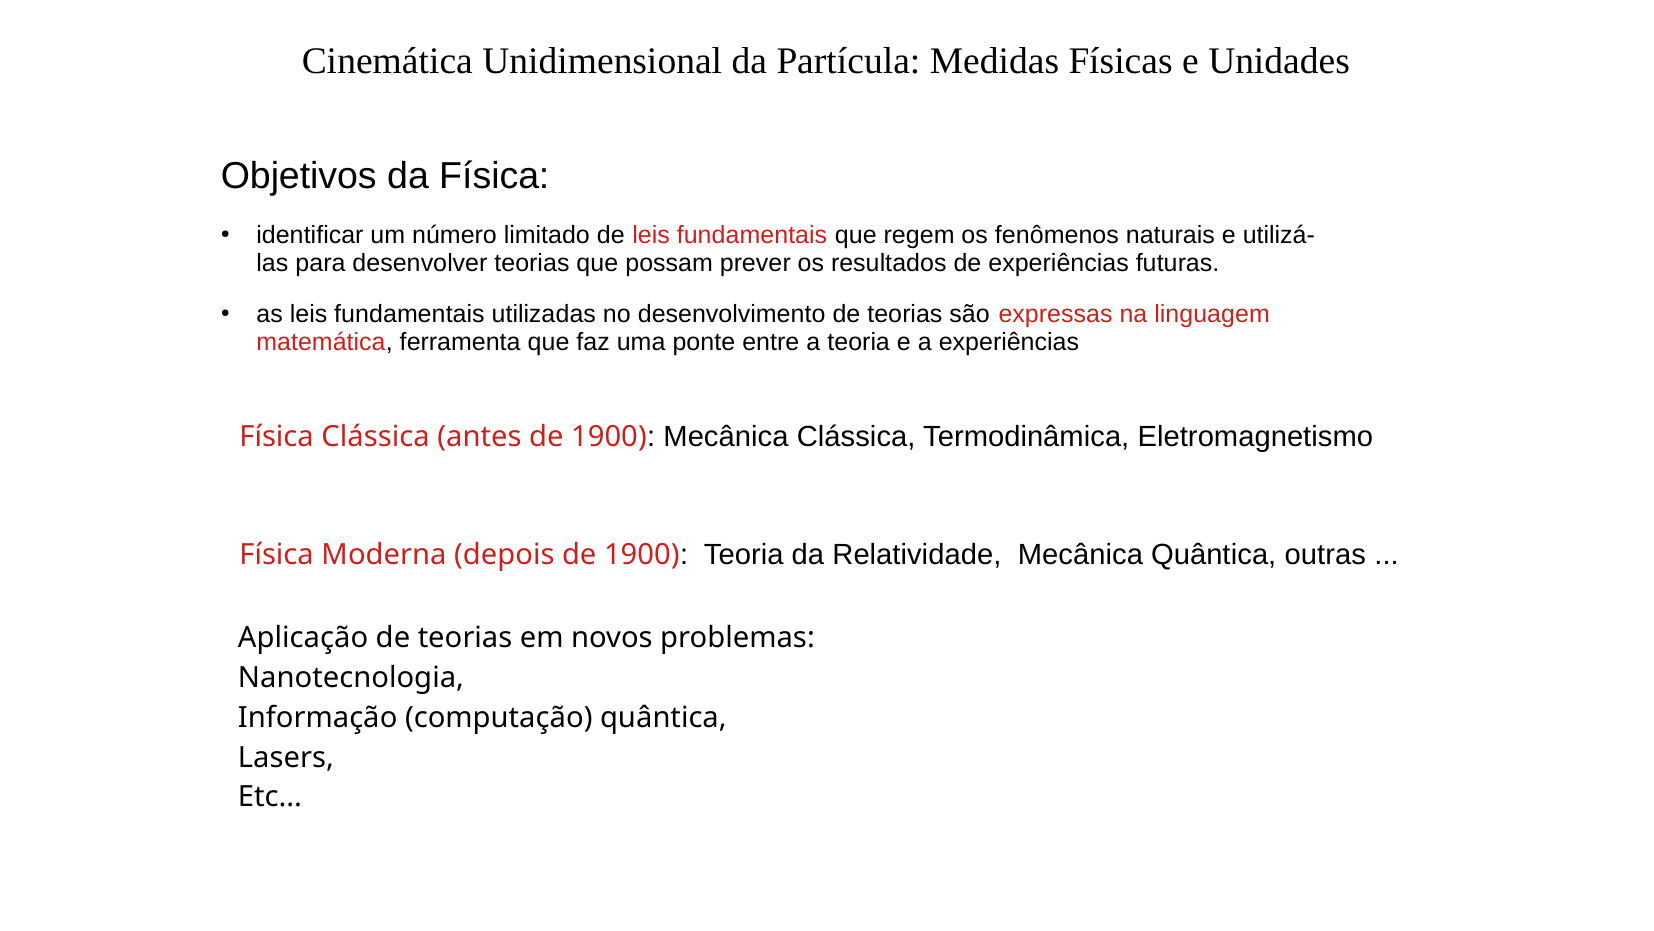

Cinemática Unidimensional da Partícula: Medidas Físicas e Unidades
Objetivos da Física:
identificar um número limitado de leis fundamentais que regem os fenômenos naturais e utilizá-las para desenvolver teorias que possam prever os resultados de experiências futuras.
as leis fundamentais utilizadas no desenvolvimento de teorias são expressas na linguagem matemática, ferramenta que faz uma ponte entre a teoria e a experiências
Física Clássica (antes de 1900): Mecânica Clássica, Termodinâmica, Eletromagnetismo
Física Moderna (depois de 1900): Teoria da Relatividade, Mecânica Quântica, outras ...
Aplicação de teorias em novos problemas:
Nanotecnologia,
Informação (computação) quântica,
Lasers,
Etc...